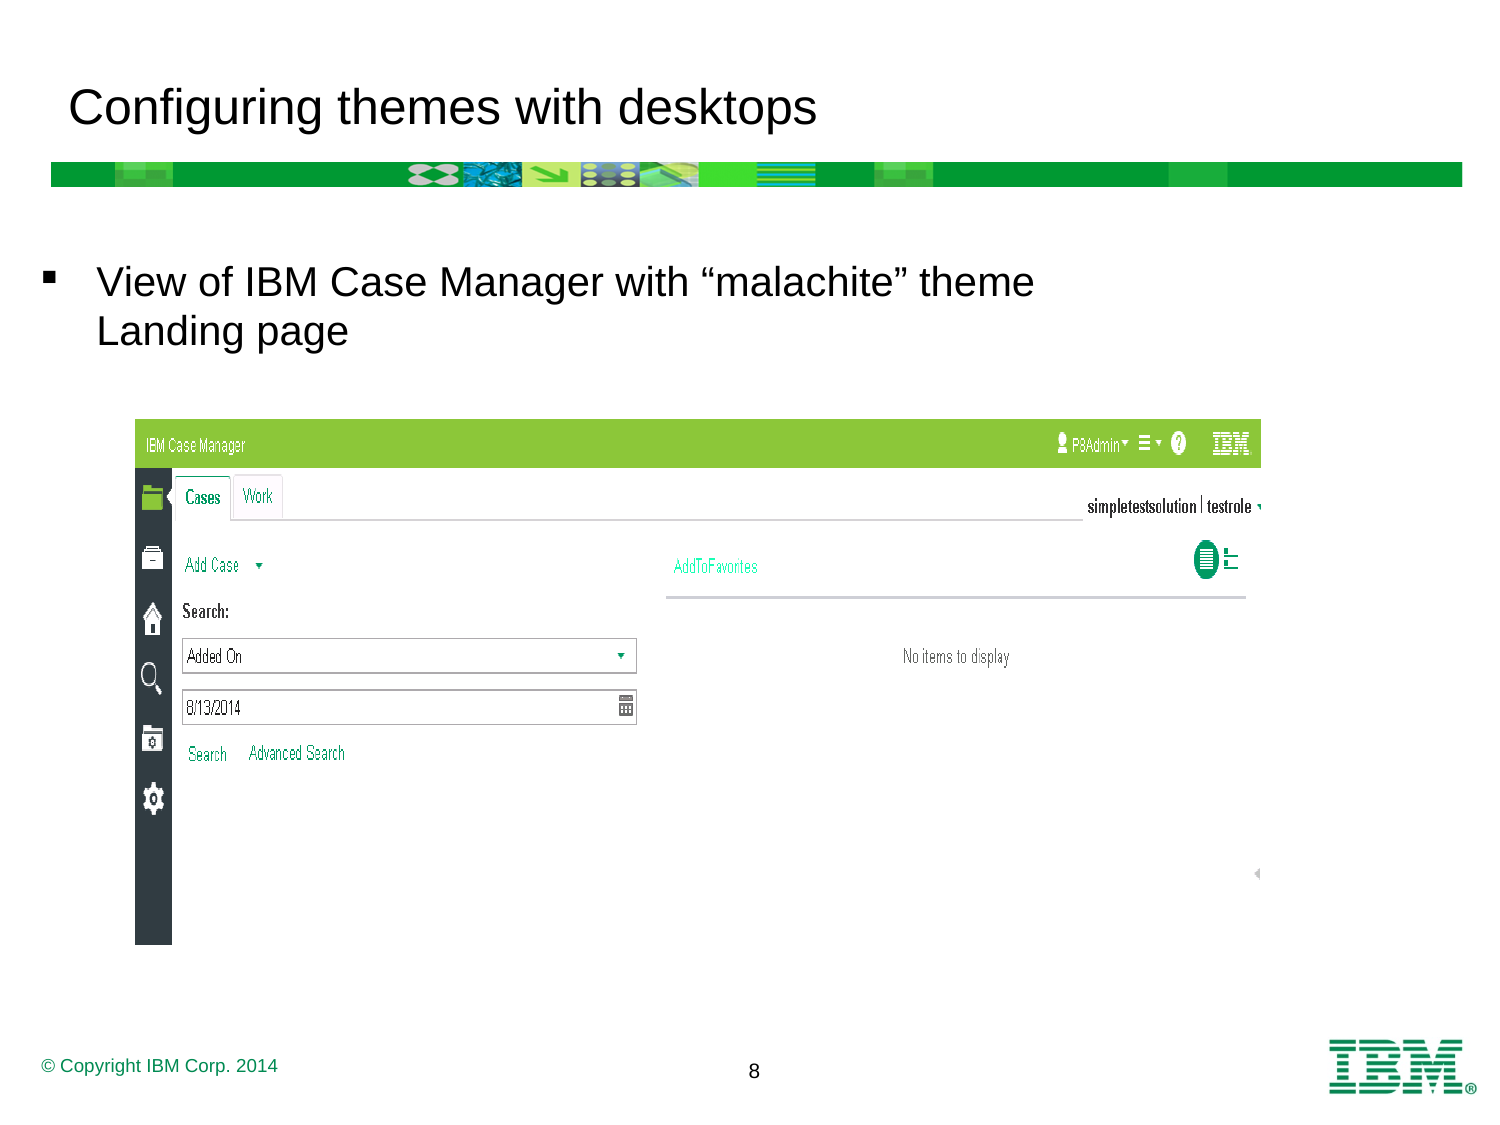

# Configuring themes with desktops
View of IBM Case Manager with “malachite” theme
Landing page
8